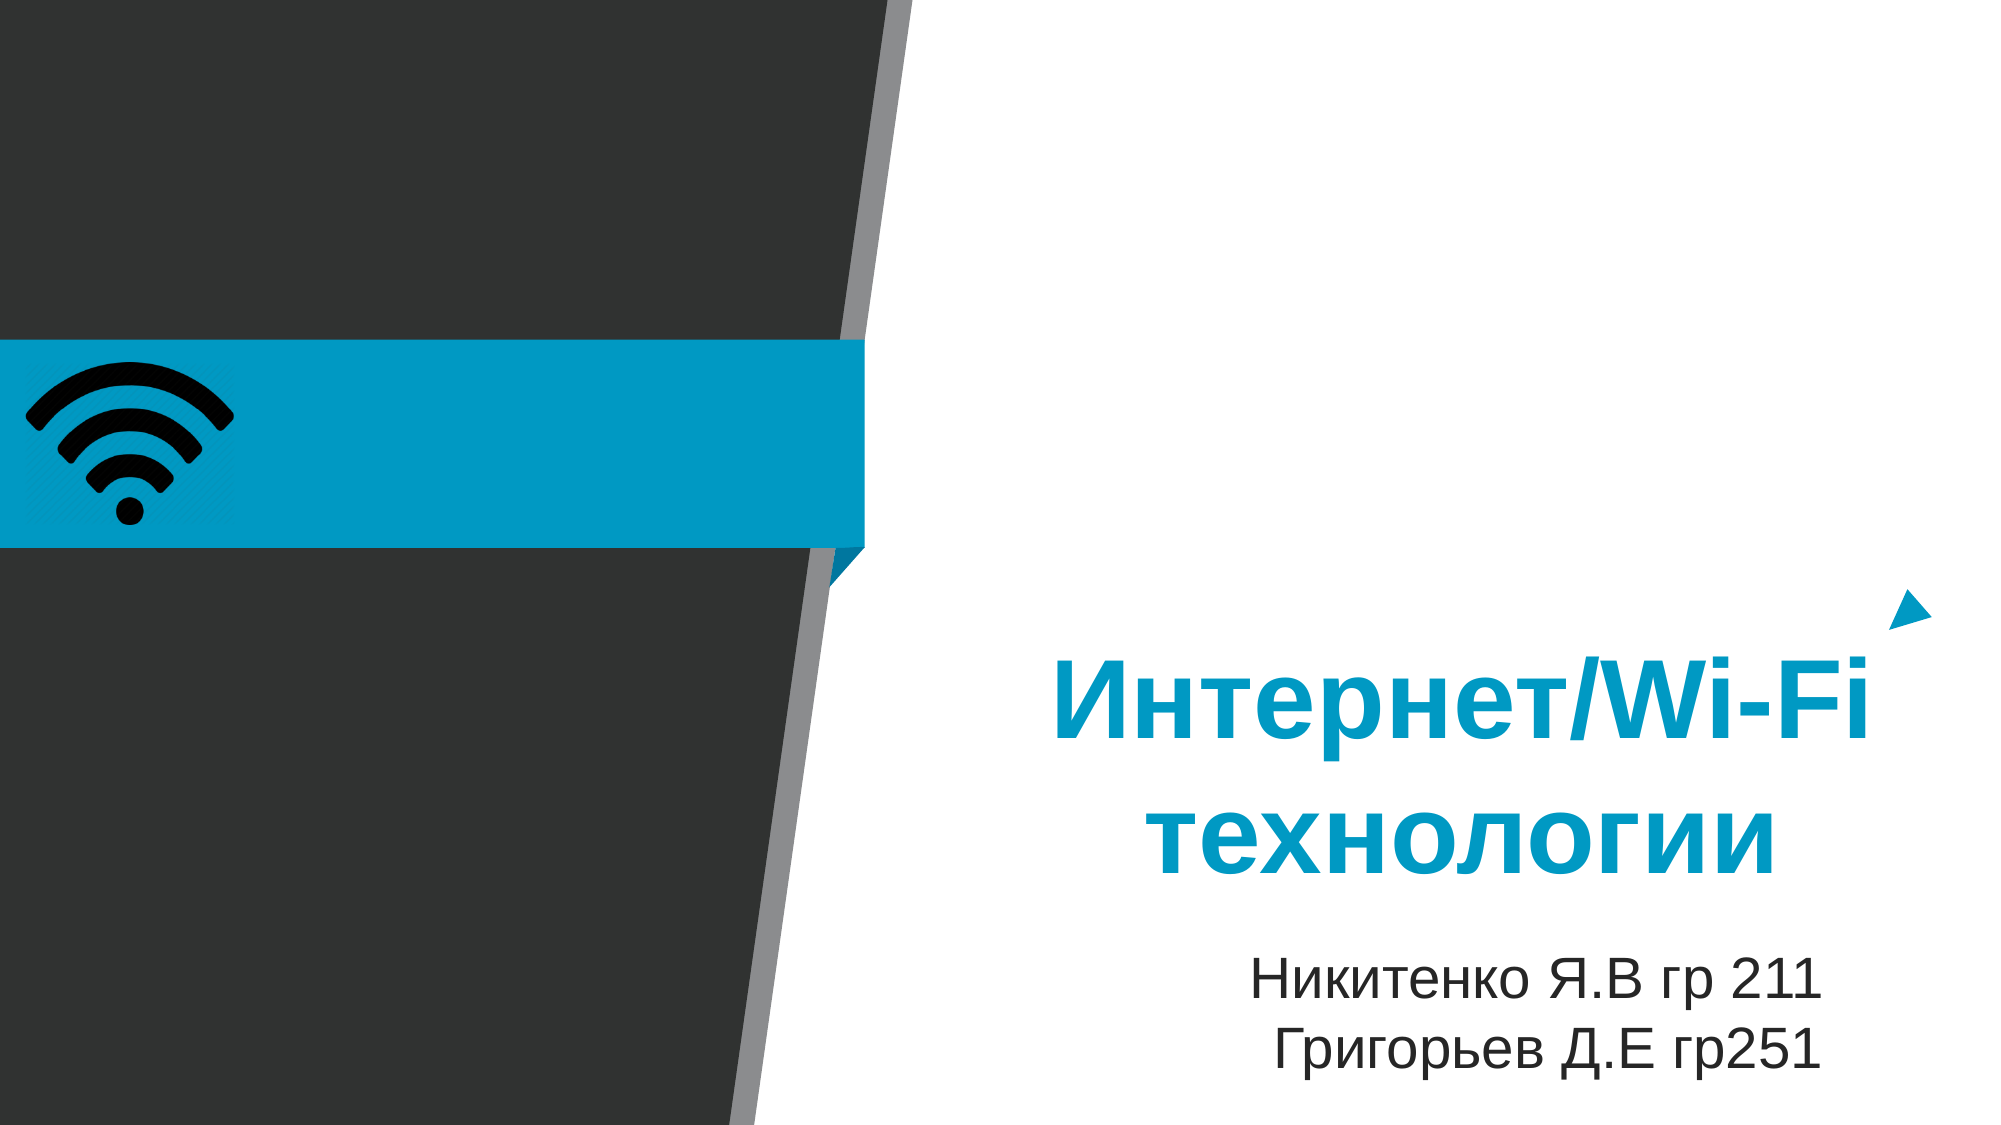

Интернет/Wi-Fi технологии
Никитенко Я.В гр 211
Григорьев Д.Е гр251